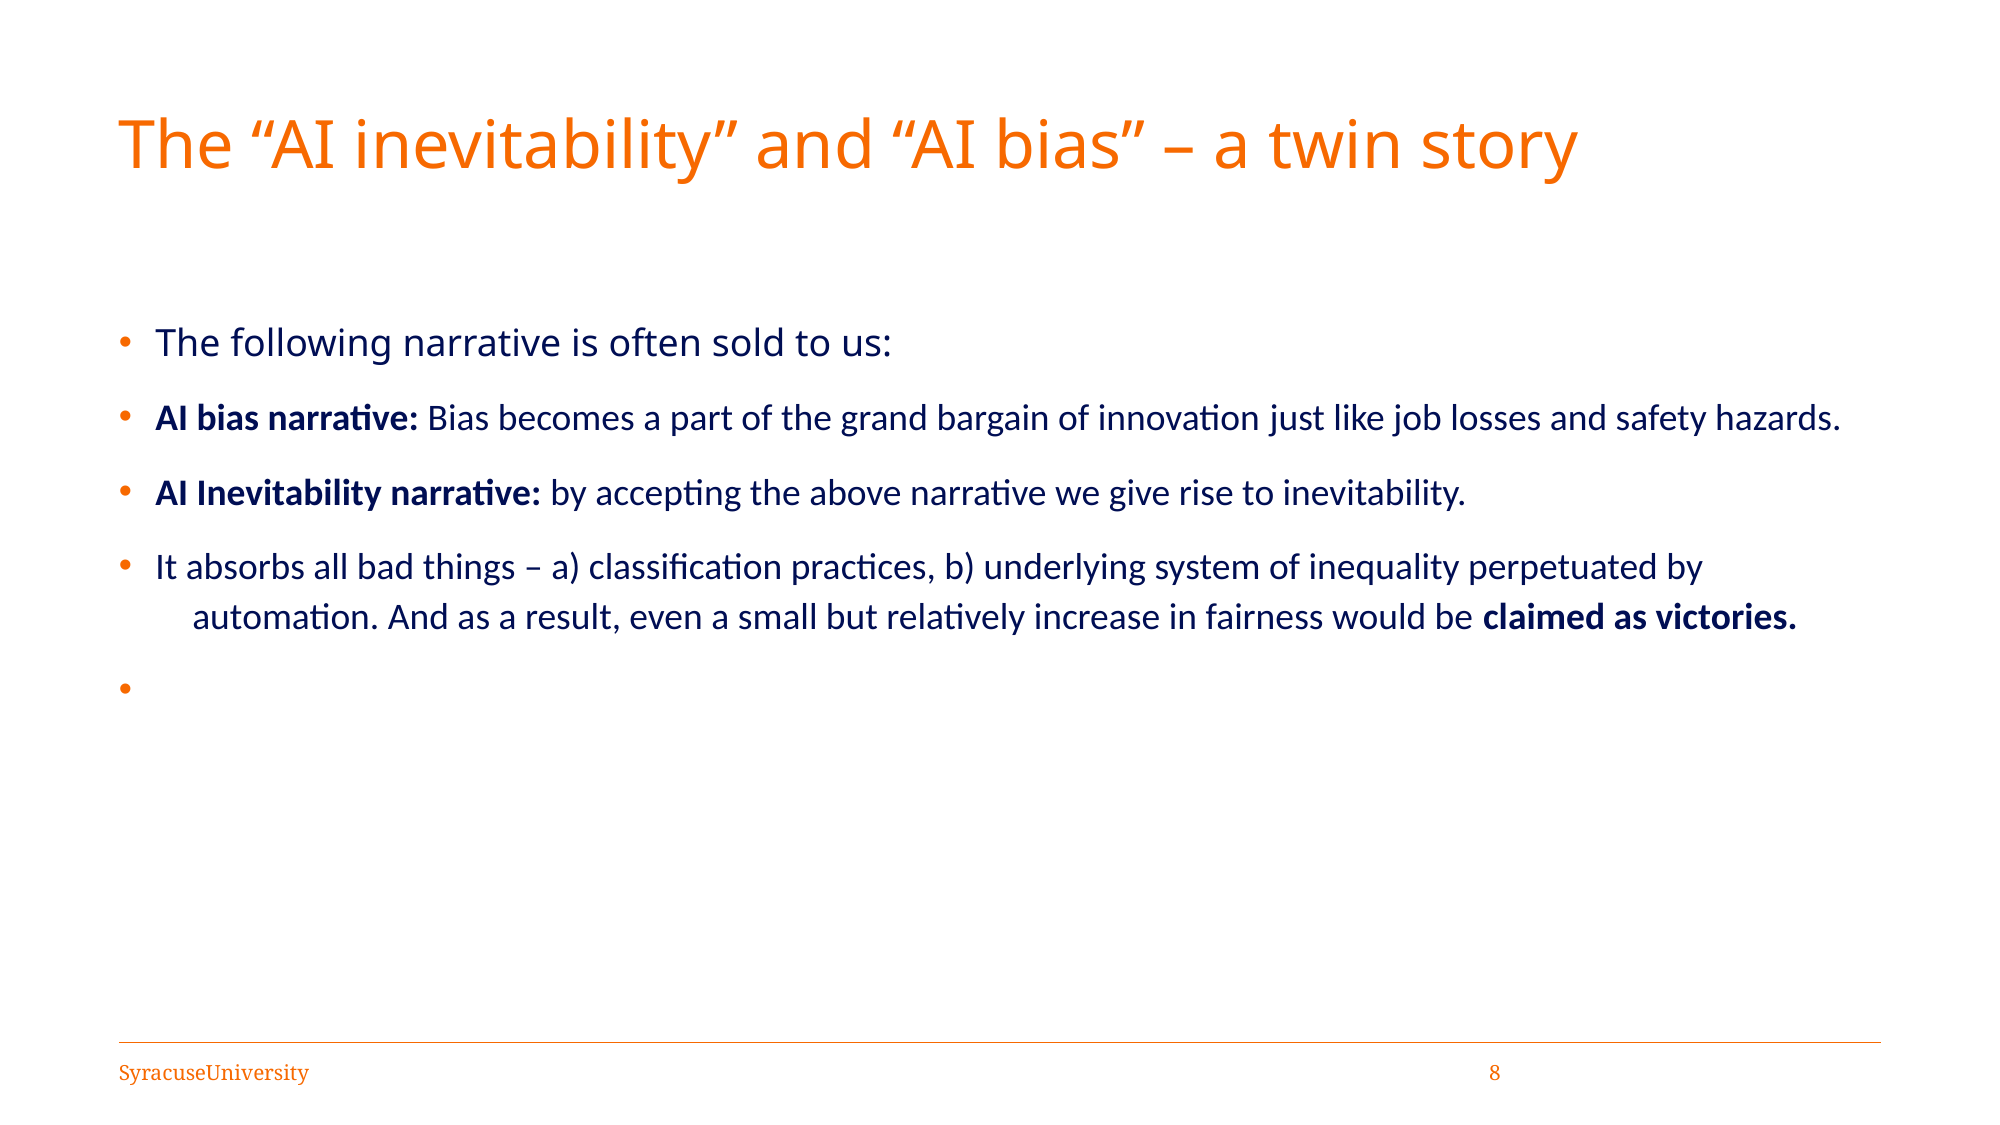

# The “AI inevitability” and “AI bias” – a twin story
The following narrative is often sold to us:
AI bias narrative: Bias becomes a part of the grand bargain of innovation just like job losses and safety hazards.
AI Inevitability narrative: by accepting the above narrative we give rise to inevitability.
It absorbs all bad things – a) classification practices, b) underlying system of inequality perpetuated by automation. And as a result, even a small but relatively increase in fairness would be claimed as victories.